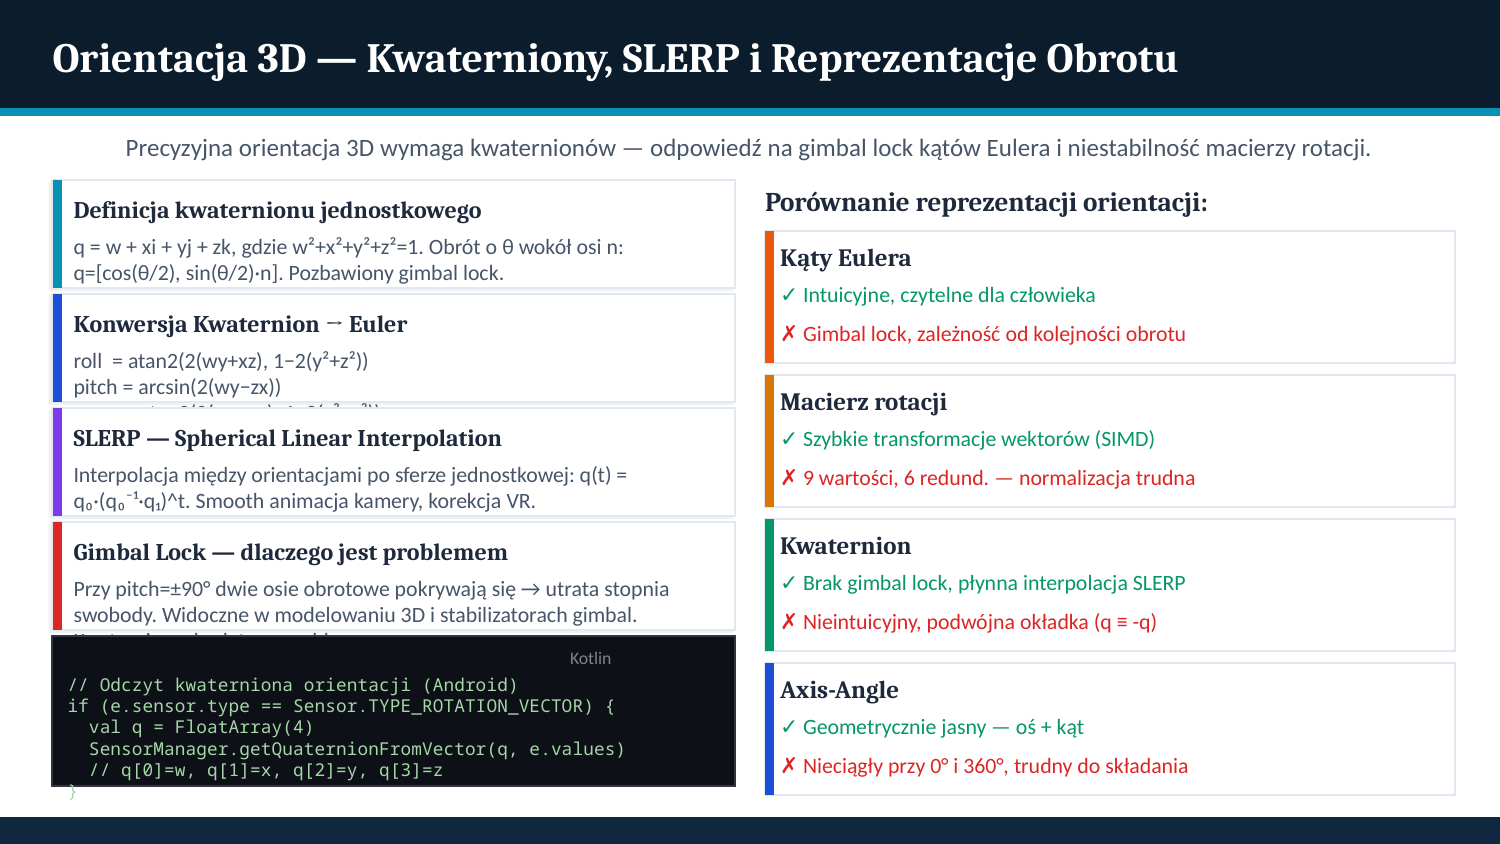

Orientacja 3D — Kwaterniony, SLERP i Reprezentacje Obrotu
Precyzyjna orientacja 3D wymaga kwaternionów — odpowiedź na gimbal lock kątów Eulera i niestabilność macierzy rotacji.
Porównanie reprezentacji orientacji:
Definicja kwaternionu jednostkowego
q = w + xi + yj + zk, gdzie w²+x²+y²+z²=1. Obrót o θ wokół osi n: q=[cos(θ/2), sin(θ/2)·n]. Pozbawiony gimbal lock.
Kąty Eulera
✓ Intuicyjne, czytelne dla człowieka
Konwersja Kwaternion → Euler
✗ Gimbal lock, zależność od kolejności obrotu
roll = atan2(2(wy+xz), 1−2(y²+z²))
pitch = arcsin(2(wy−zx))
yaw = atan2(2(wz+xy), 1−2(x²+y²))
Macierz rotacji
SLERP — Spherical Linear Interpolation
✓ Szybkie transformacje wektorów (SIMD)
✗ 9 wartości, 6 redund. — normalizacja trudna
Interpolacja między orientacjami po sferze jednostkowej: q(t) = q₀·(q₀⁻¹·q₁)^t. Smooth animacja kamery, korekcja VR.
Kwaternion
Gimbal Lock — dlaczego jest problemem
✓ Brak gimbal lock, płynna interpolacja SLERP
Przy pitch=±90° dwie osie obrotowe pokrywają się → utrata stopnia swobody. Widoczne w modelowaniu 3D i stabilizatorach gimbal. Kwaterniony: brak tego problemu.
✗ Nieintuicyjny, podwójna okładka (q ≡ -q)
Kotlin
Axis-Angle
// Odczyt kwaterniona orientacji (Android)
if (e.sensor.type == Sensor.TYPE_ROTATION_VECTOR) {
 val q = FloatArray(4)
 SensorManager.getQuaternionFromVector(q, e.values)
 // q[0]=w, q[1]=x, q[2]=y, q[3]=z
}
✓ Geometrycznie jasny — oś + kąt
✗ Nieciągły przy 0° i 360°, trudny do składania